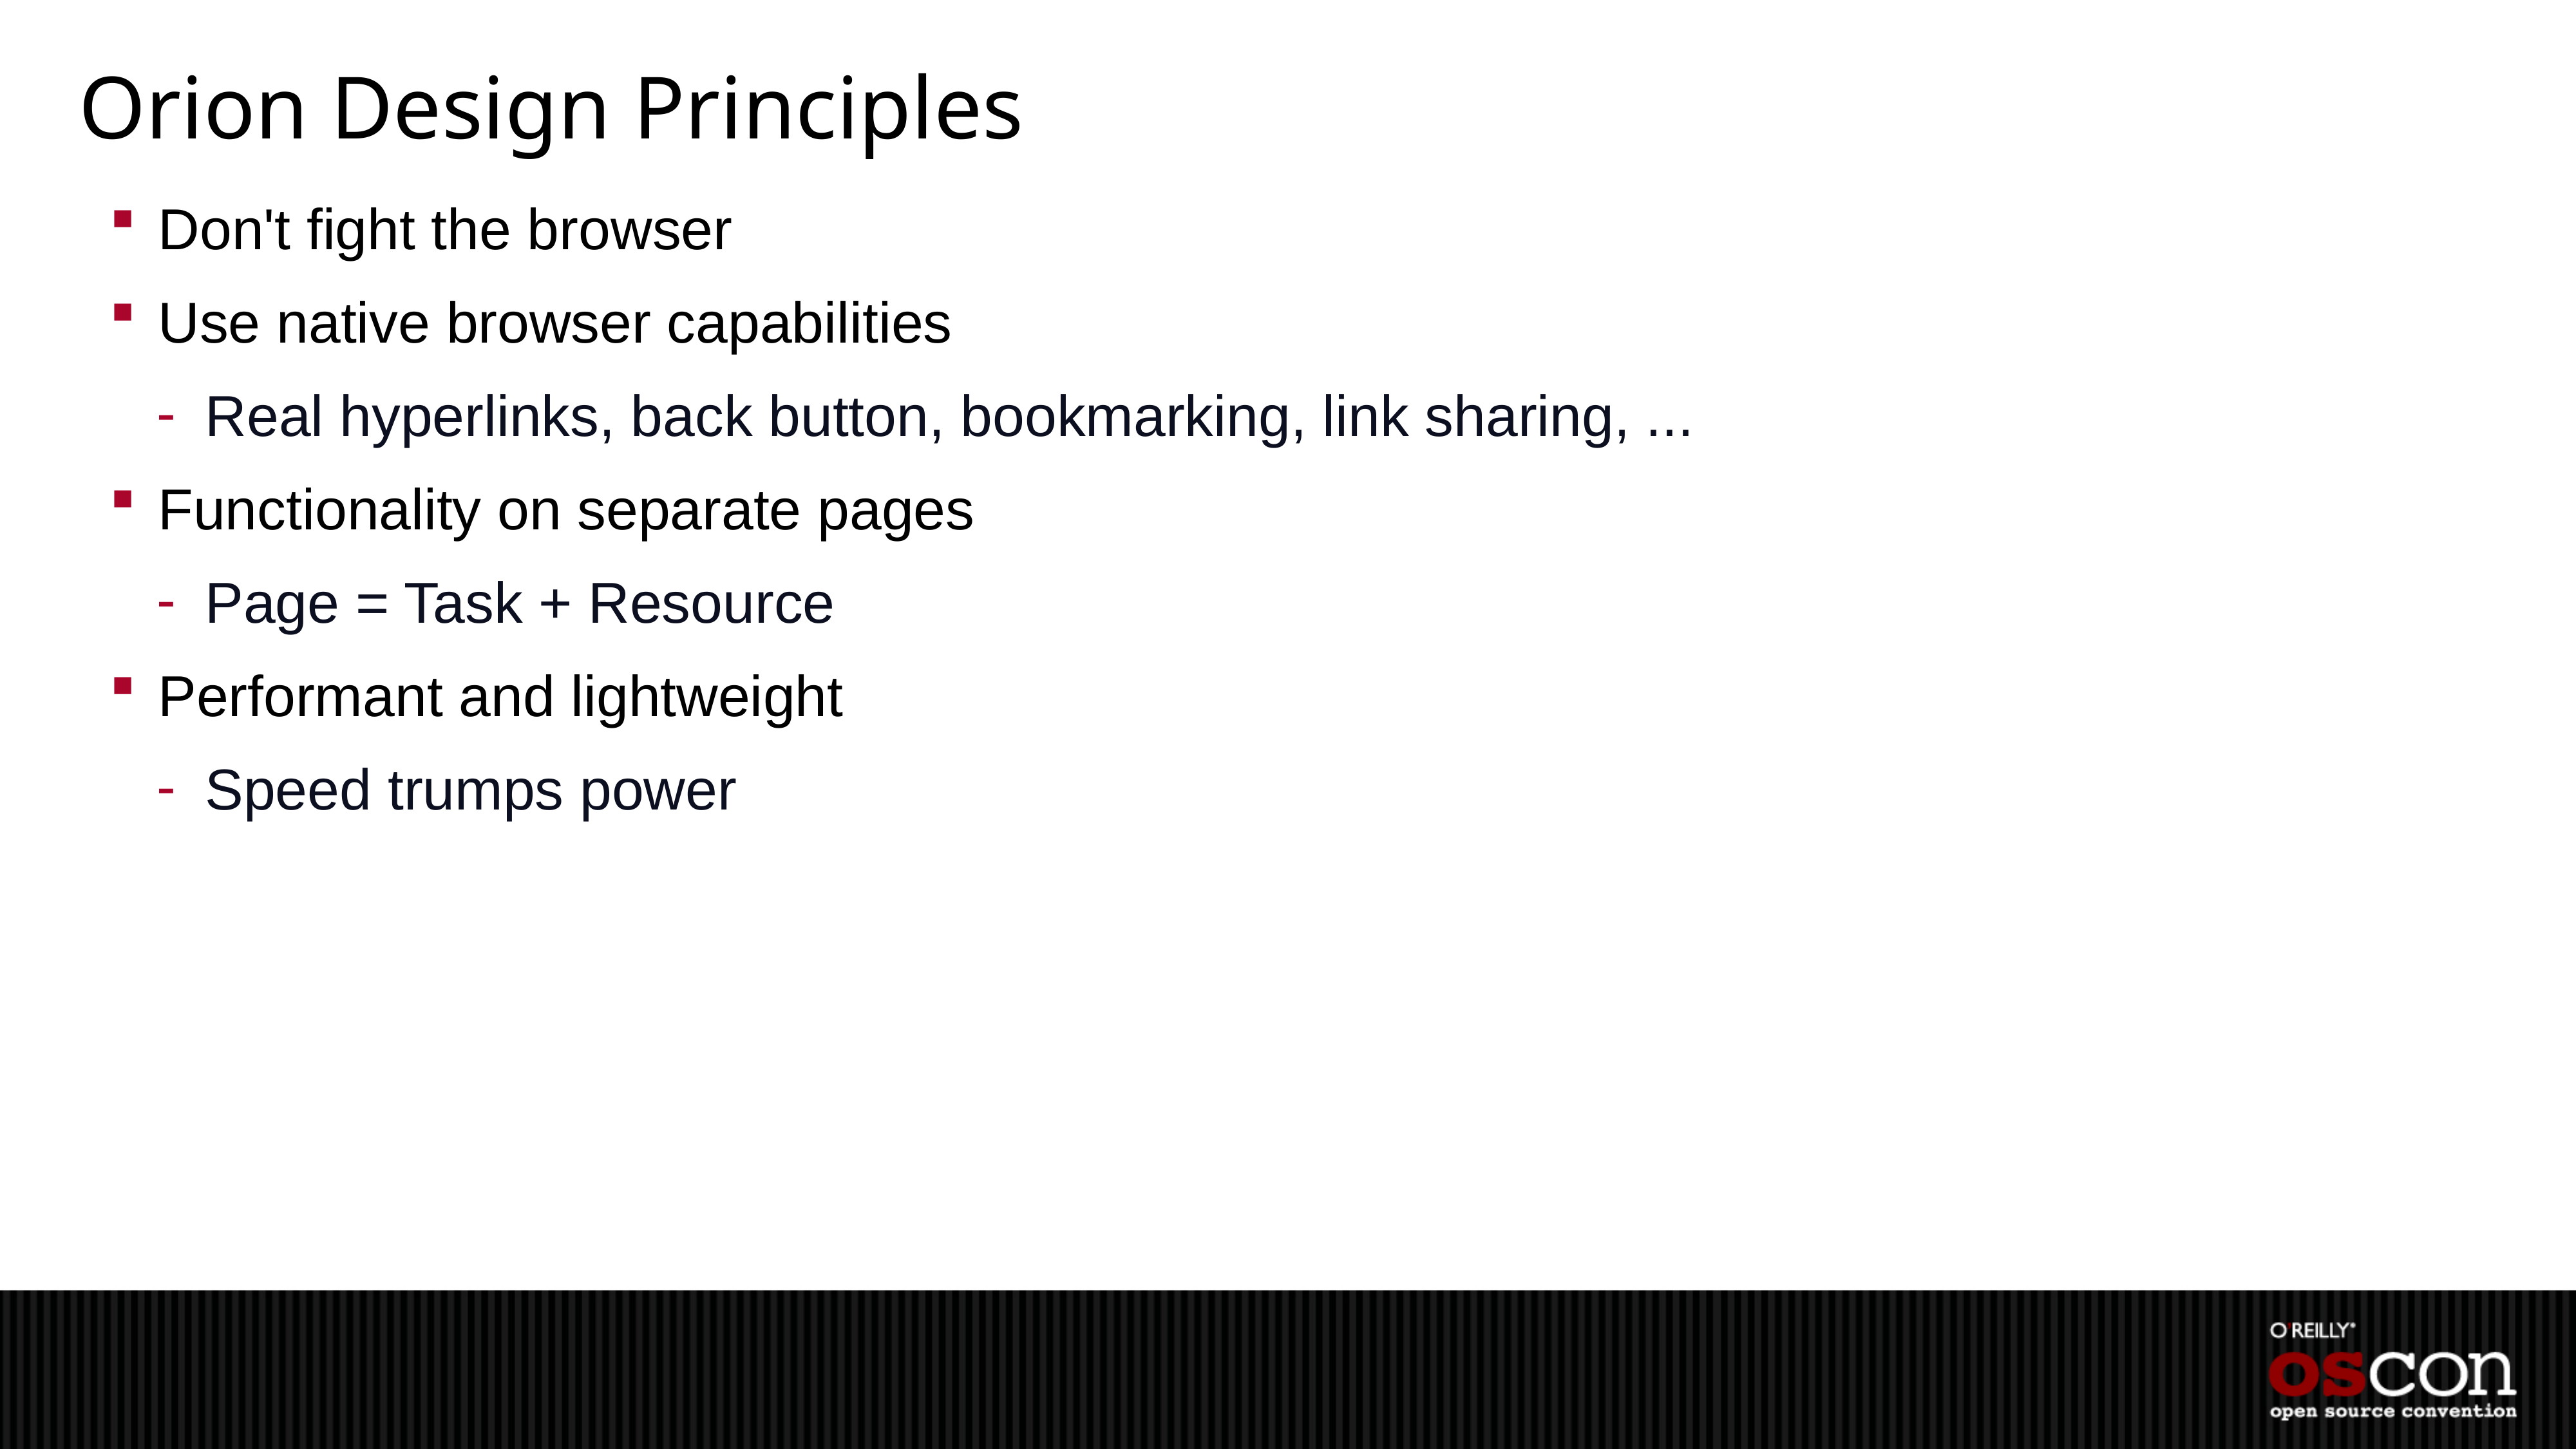

# Orion Design Principles
Don't fight the browser
Use native browser capabilities
Real hyperlinks, back button, bookmarking, link sharing, ...
Functionality on separate pages
Page = Task + Resource
Performant and lightweight
Speed trumps power